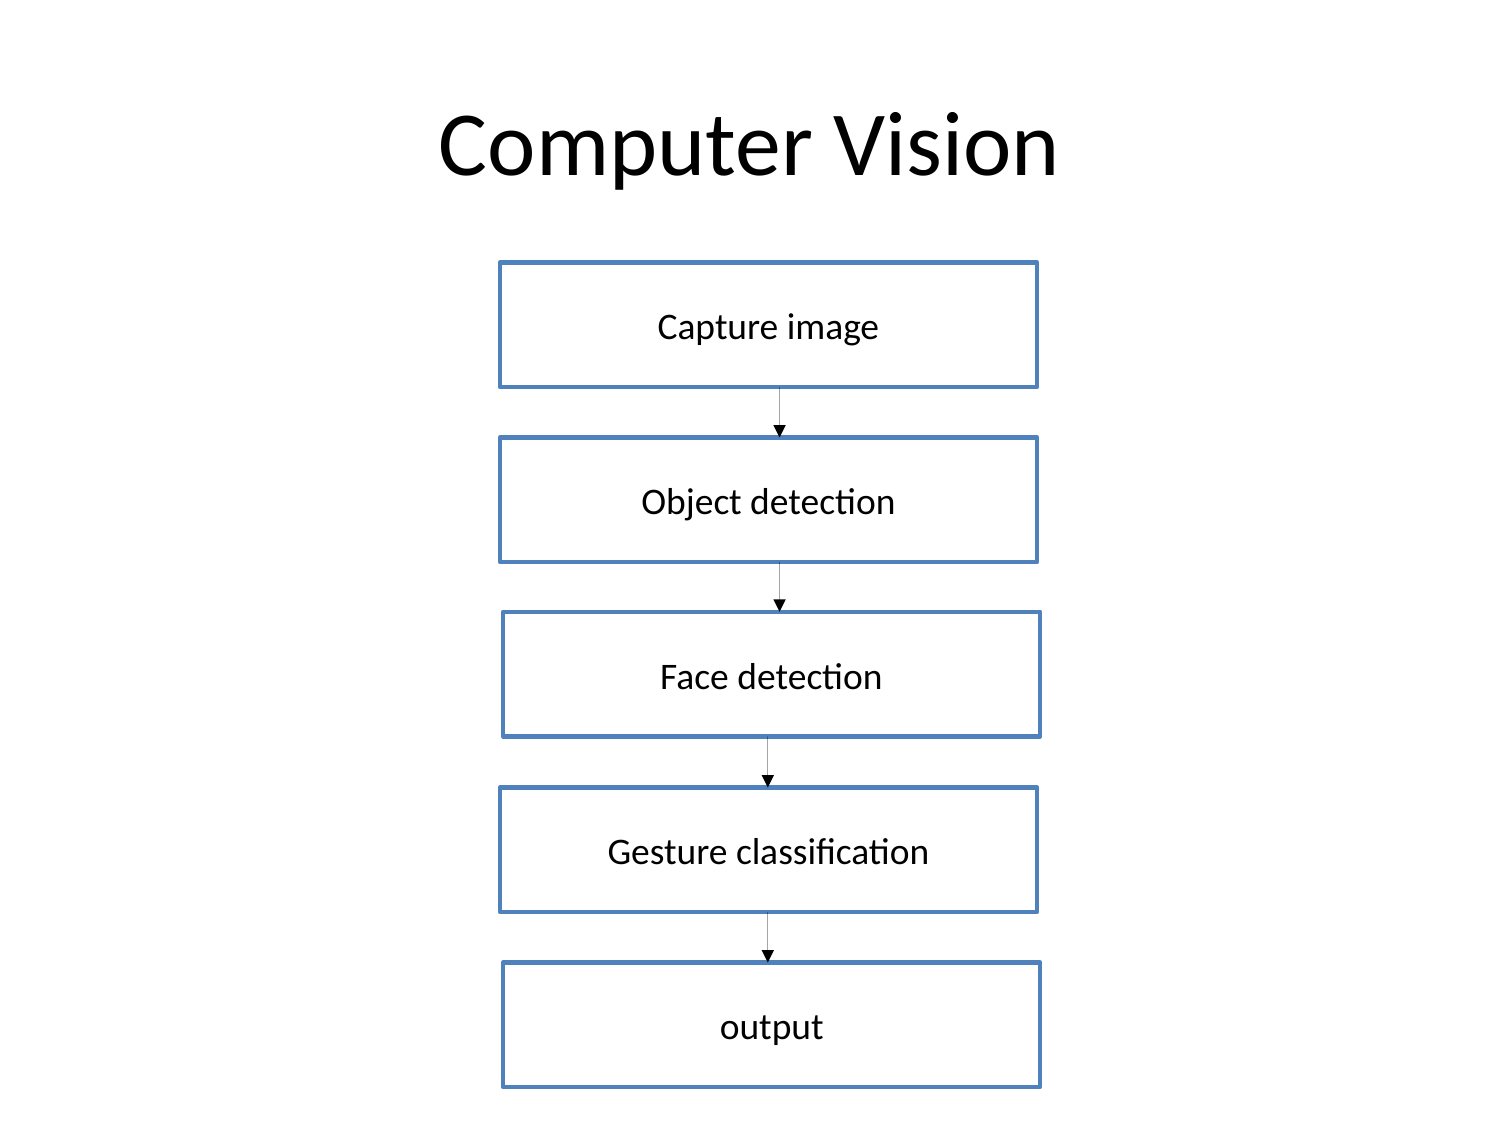

Computer Vision
Capture image
Object detection
Face detection
Gesture classification
output